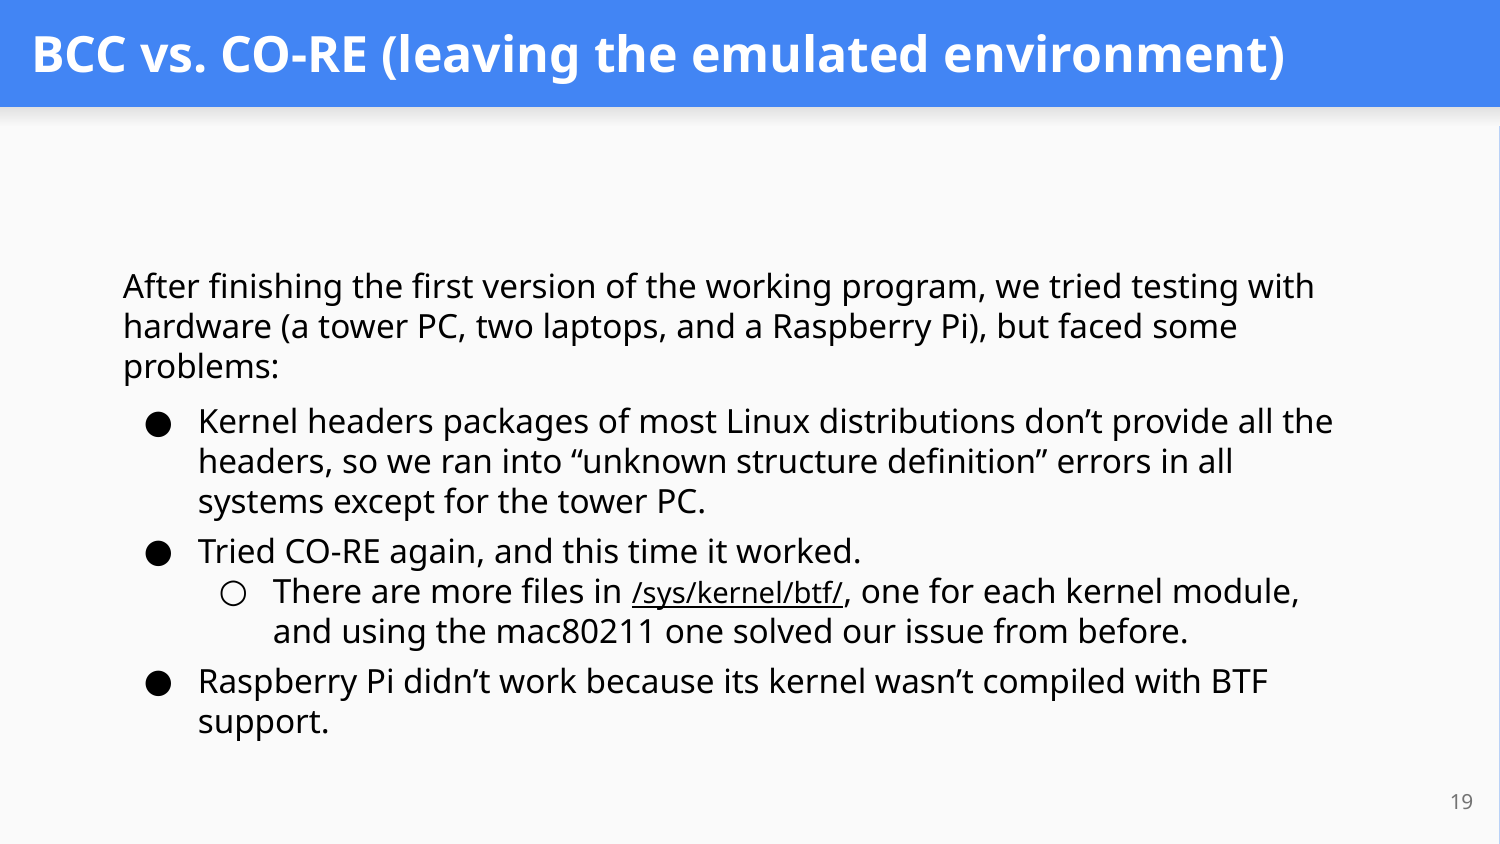

# BCC vs. CO-RE (leaving the emulated environment)
After finishing the first version of the working program, we tried testing with hardware (a tower PC, two laptops, and a Raspberry Pi), but faced some problems:
Kernel headers packages of most Linux distributions don’t provide all the headers, so we ran into “unknown structure definition” errors in all systems except for the tower PC.
Tried CO-RE again, and this time it worked.
There are more files in /sys/kernel/btf/, one for each kernel module, and using the mac80211 one solved our issue from before.
Raspberry Pi didn’t work because its kernel wasn’t compiled with BTF support.